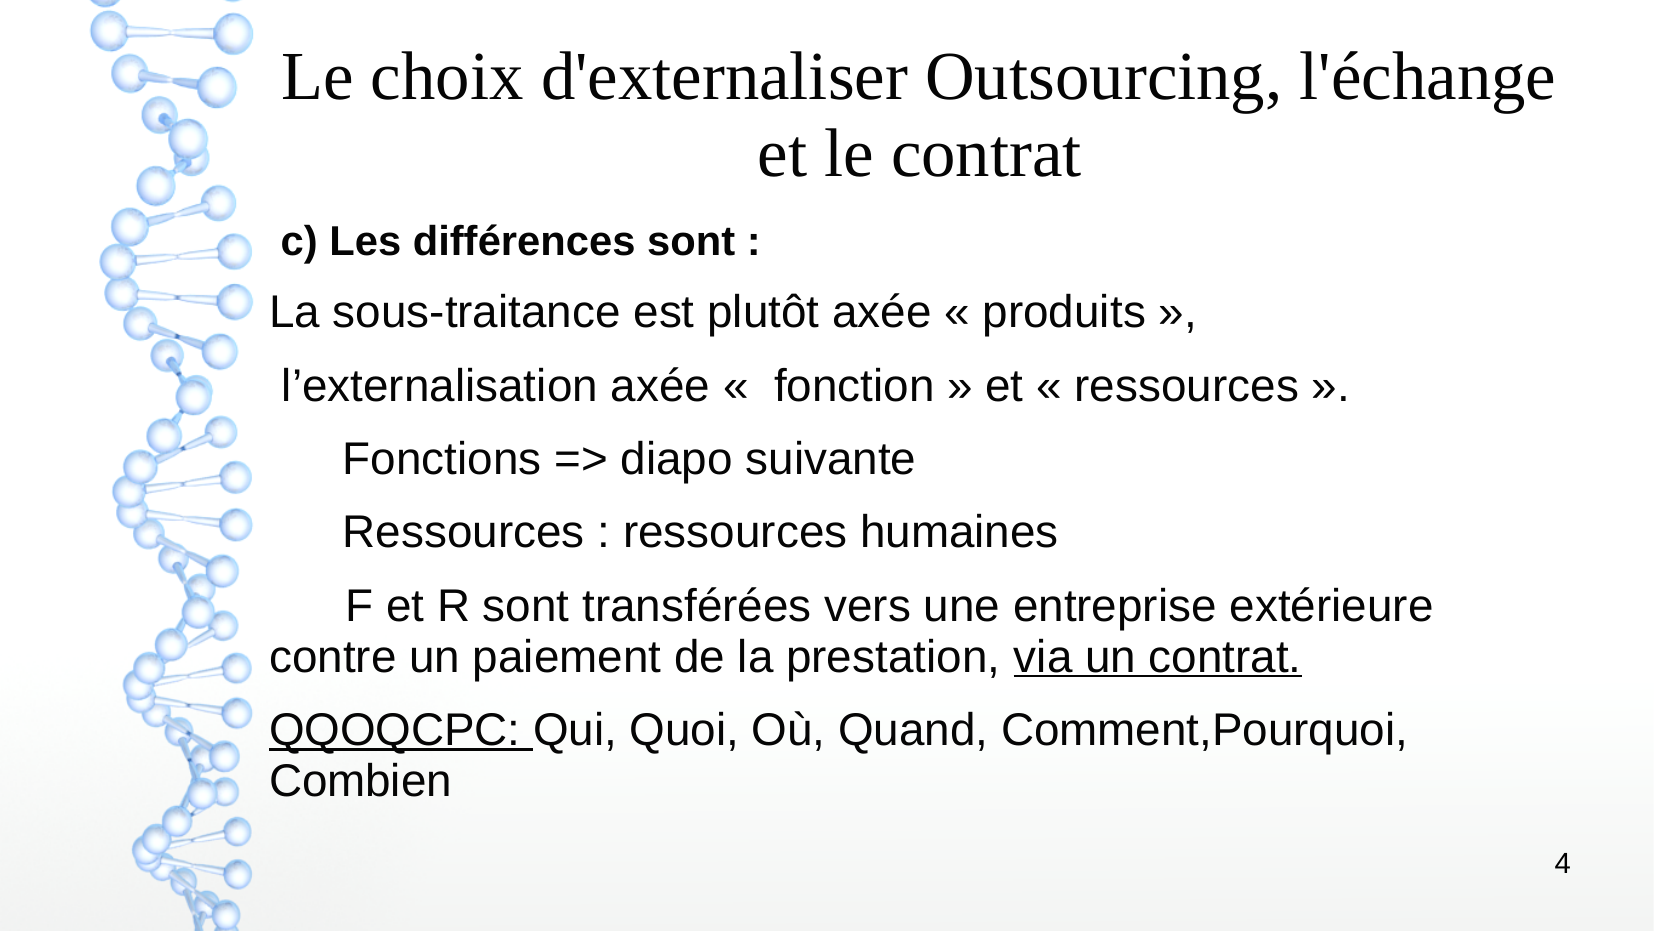

# Le choix d'externaliser Outsourcing, l'échange et le contrat
 c) Les différences sont :
La sous-traitance est plutôt axée « produits »,
 l’externalisation axée «  fonction » et « ressources ».
 	Fonctions => diapo suivante
 	Ressources : ressources humaines
 F et R sont transférées vers une entreprise extérieure contre un paiement de la prestation, via un contrat.
QQOQCPC: Qui, Quoi, Où, Quand, Comment,Pourquoi, Combien
4